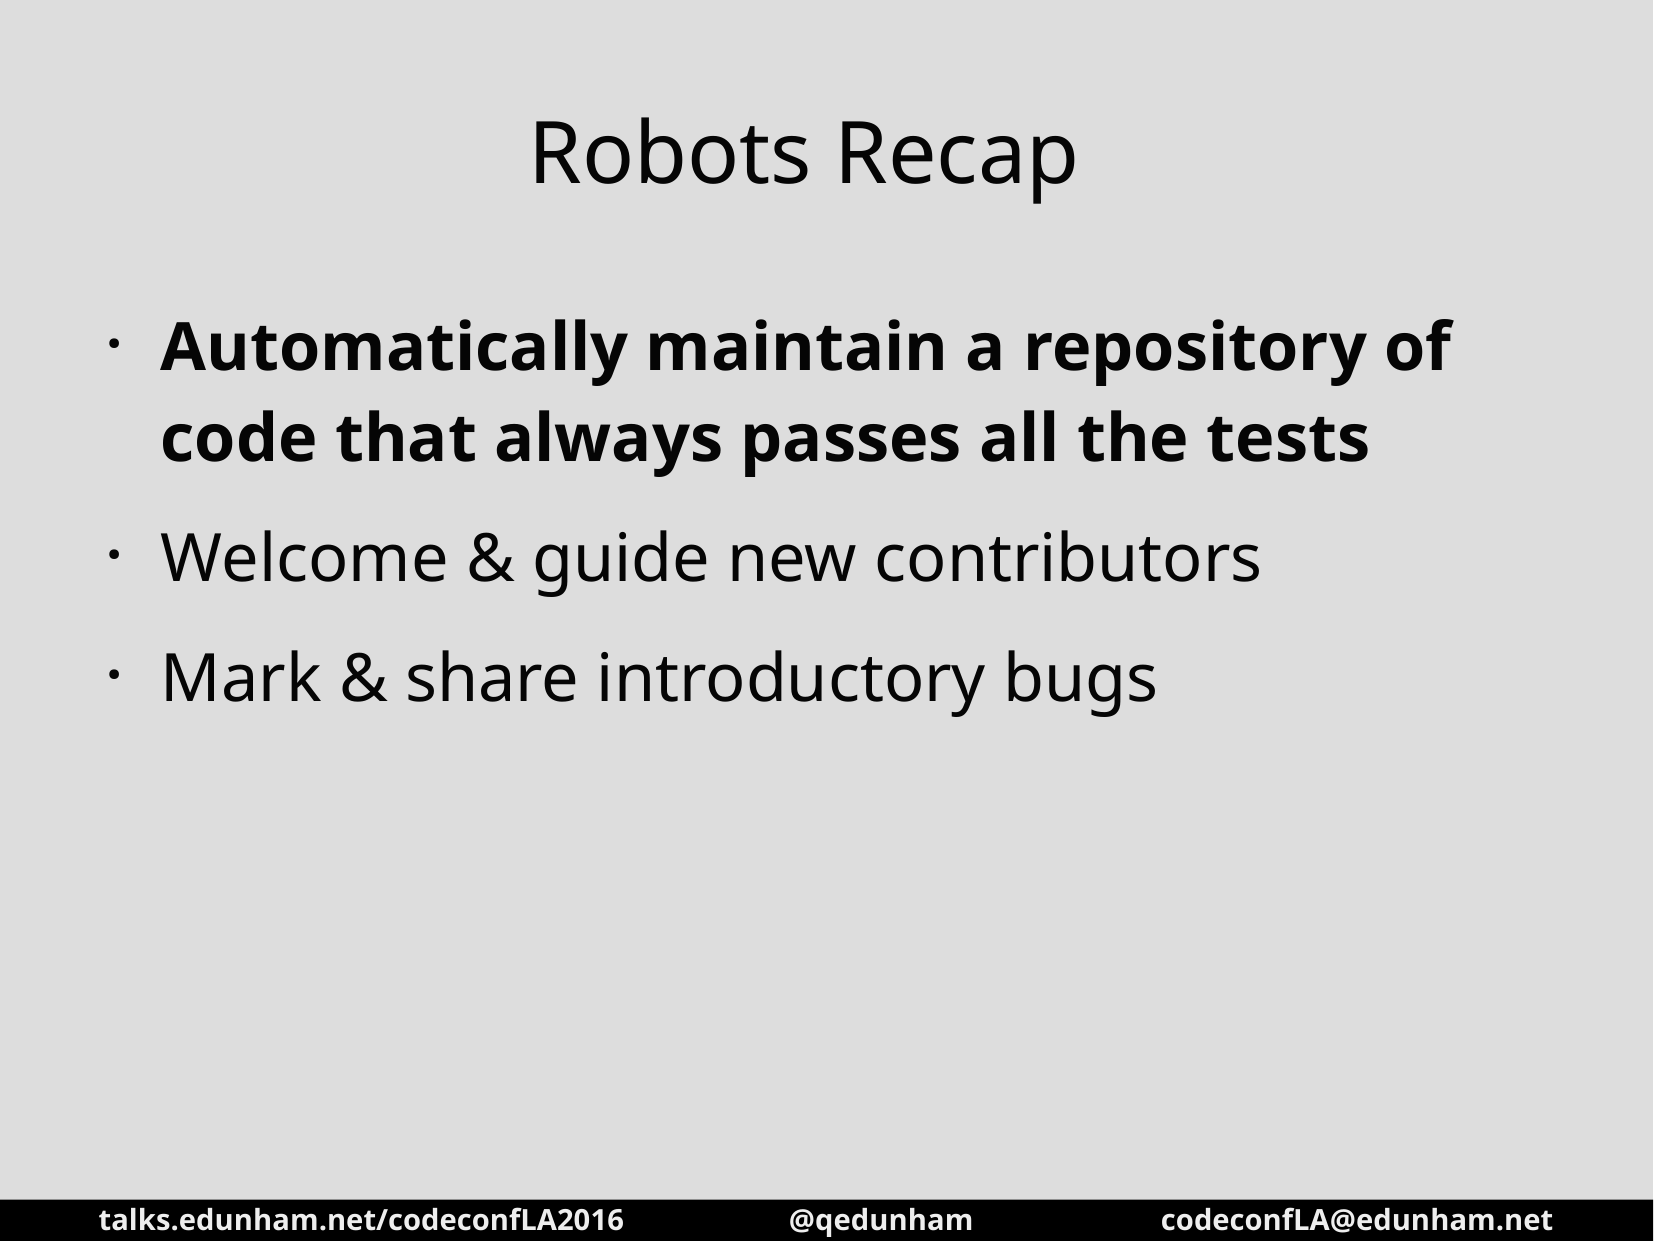

# Robots Recap
Automatically maintain a repository of code that always passes all the tests
Welcome & guide new contributors
Mark & share introductory bugs